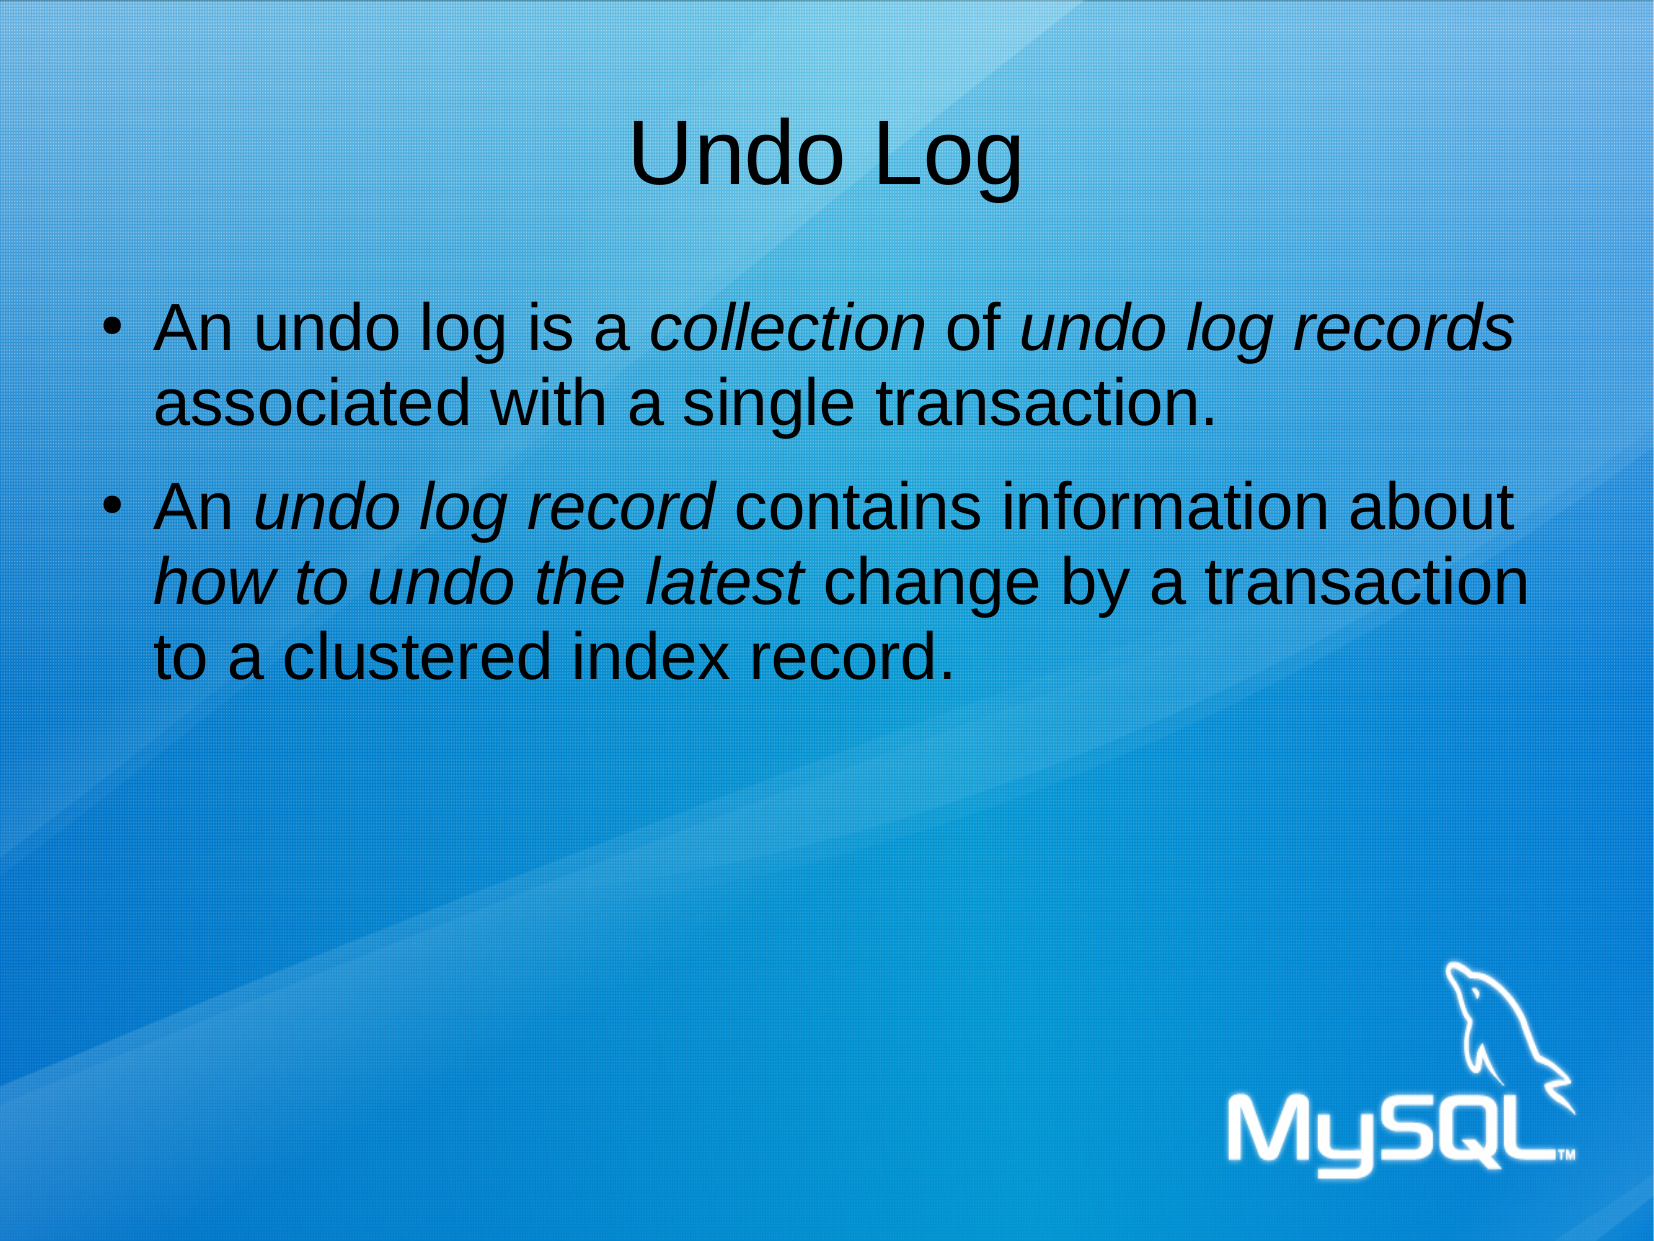

# Undo Log
An undo log is a collection of undo log records associated with a single transaction.
An undo log record contains information about how to undo the latest change by a transaction to a clustered index record.